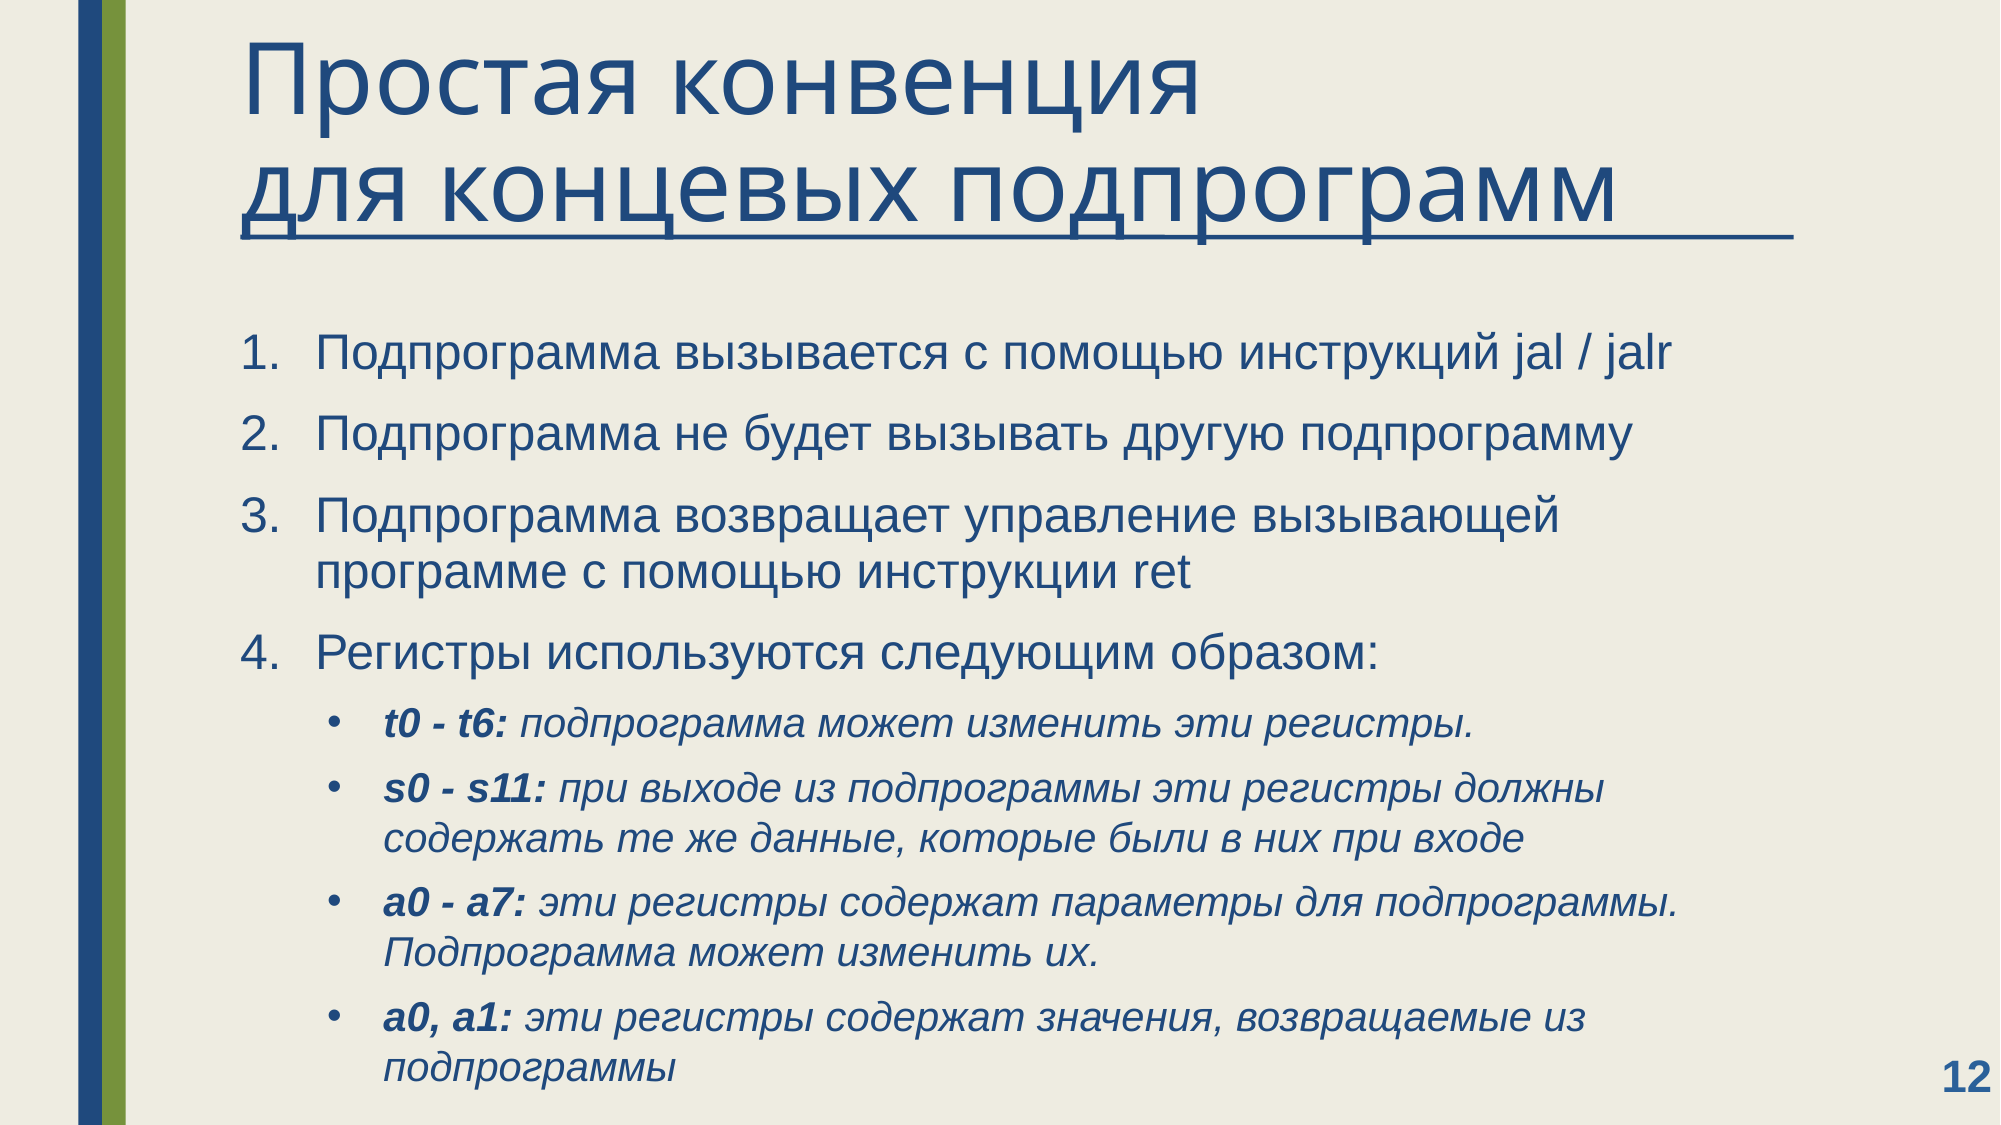

# Простая конвенция для концевых подпрограмм
Подпрограмма вызывается с помощью инструкций jal / jalr
Подпрограмма не будет вызывать другую подпрограмму
Подпрограмма возвращает управление вызывающей программе с помощью инструкции ret
Регистры используются следующим образом:
t0 - t6: подпрограмма может изменить эти регистры.
s0 - s11: при выходе из подпрограммы эти регистры должны содержать те же данные, которые были в них при входе
a0 - a7: эти регистры содержат параметры для подпрограммы. Подпрограмма может изменить их.
a0, a1: эти регистры содержат значения, возвращаемые из подпрограммы